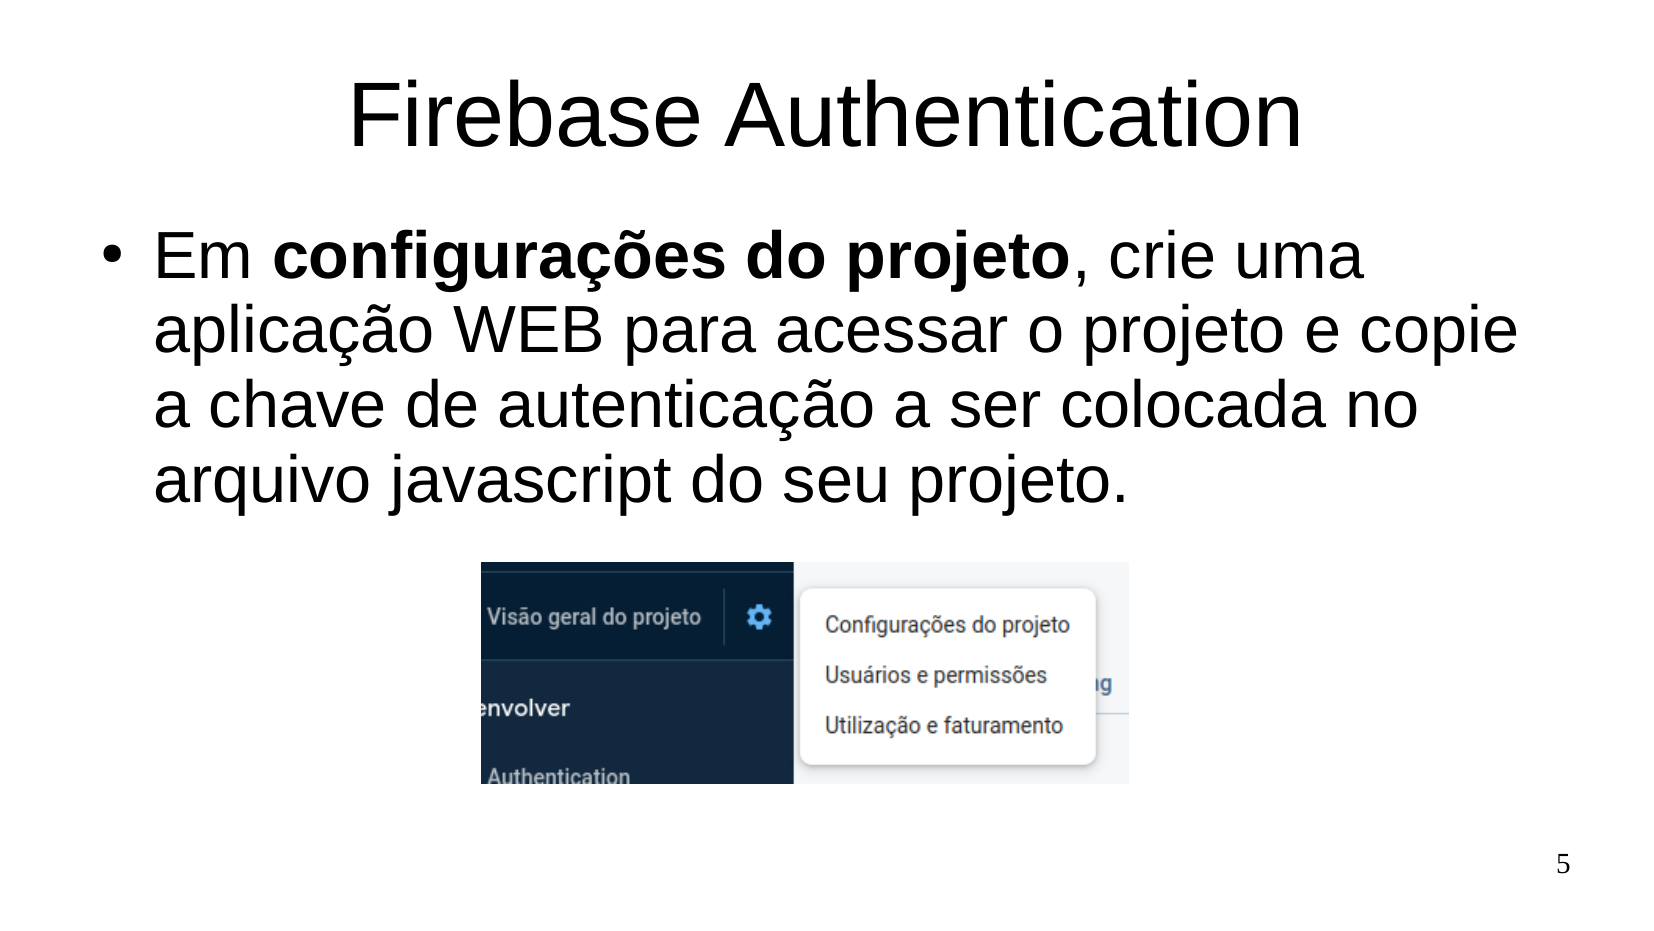

# Firebase Authentication
Em configurações do projeto, crie uma aplicação WEB para acessar o projeto e copie a chave de autenticação a ser colocada no arquivo javascript do seu projeto.
5